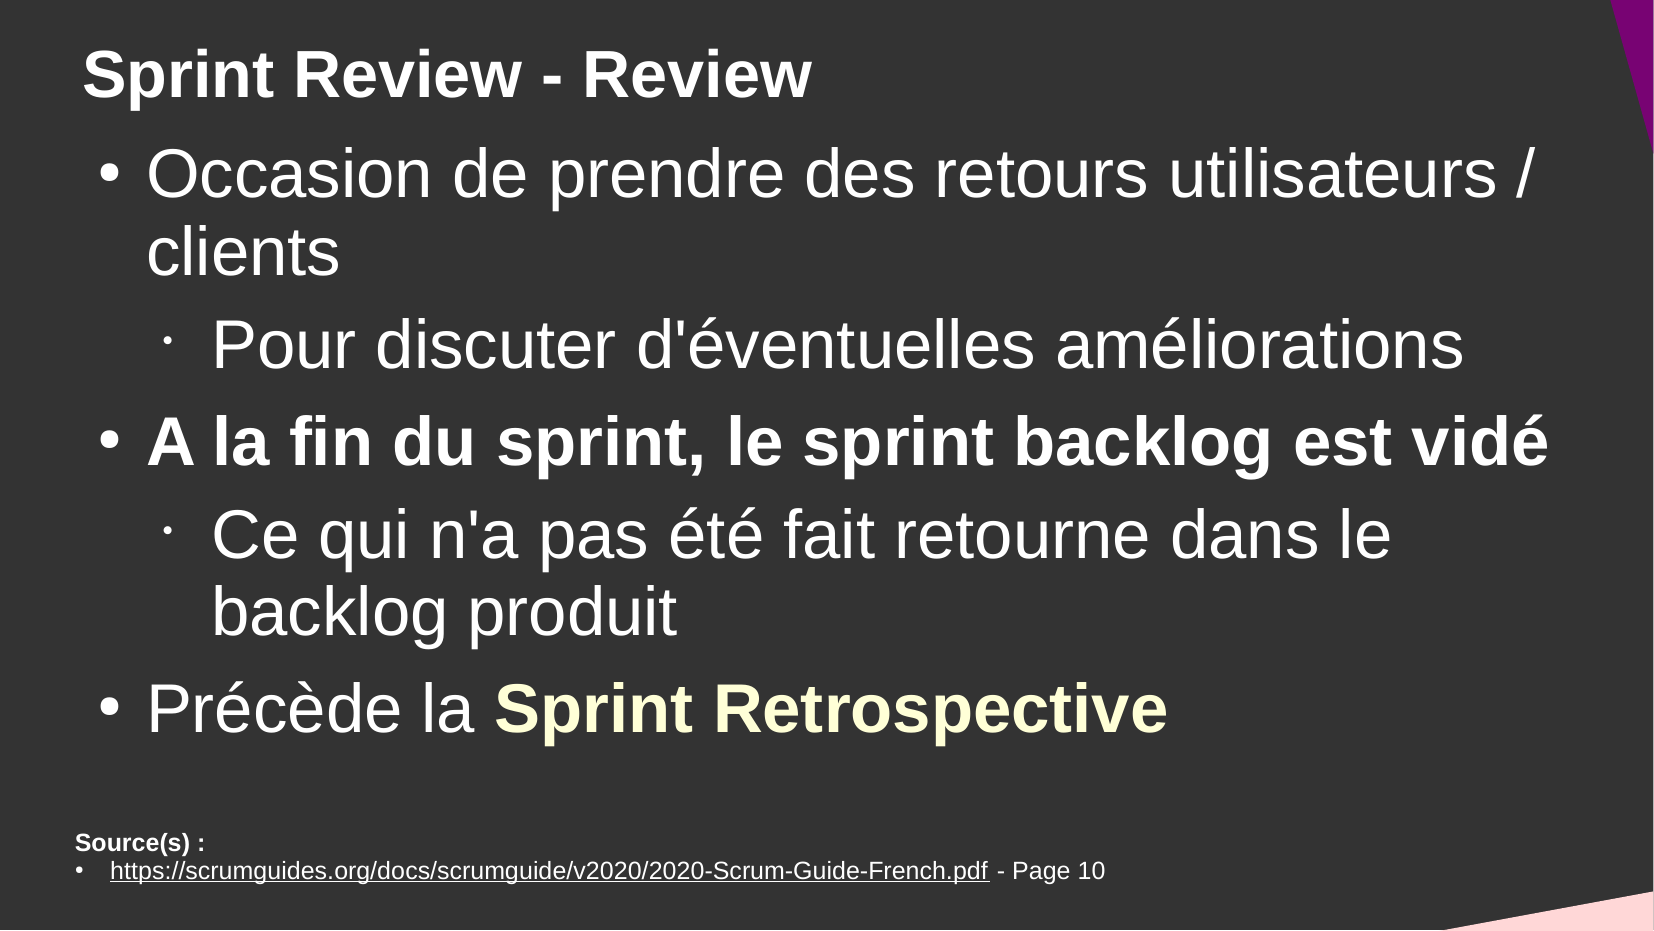

# Sprint Review - Review
Occasion de prendre des retours utilisateurs / clients
Pour discuter d'éventuelles améliorations
A la fin du sprint, le sprint backlog est vidé
Ce qui n'a pas été fait retourne dans le backlog produit
Précède la Sprint Retrospective
Source(s) :
https://scrumguides.org/docs/scrumguide/v2020/2020-Scrum-Guide-French.pdf - Page 10